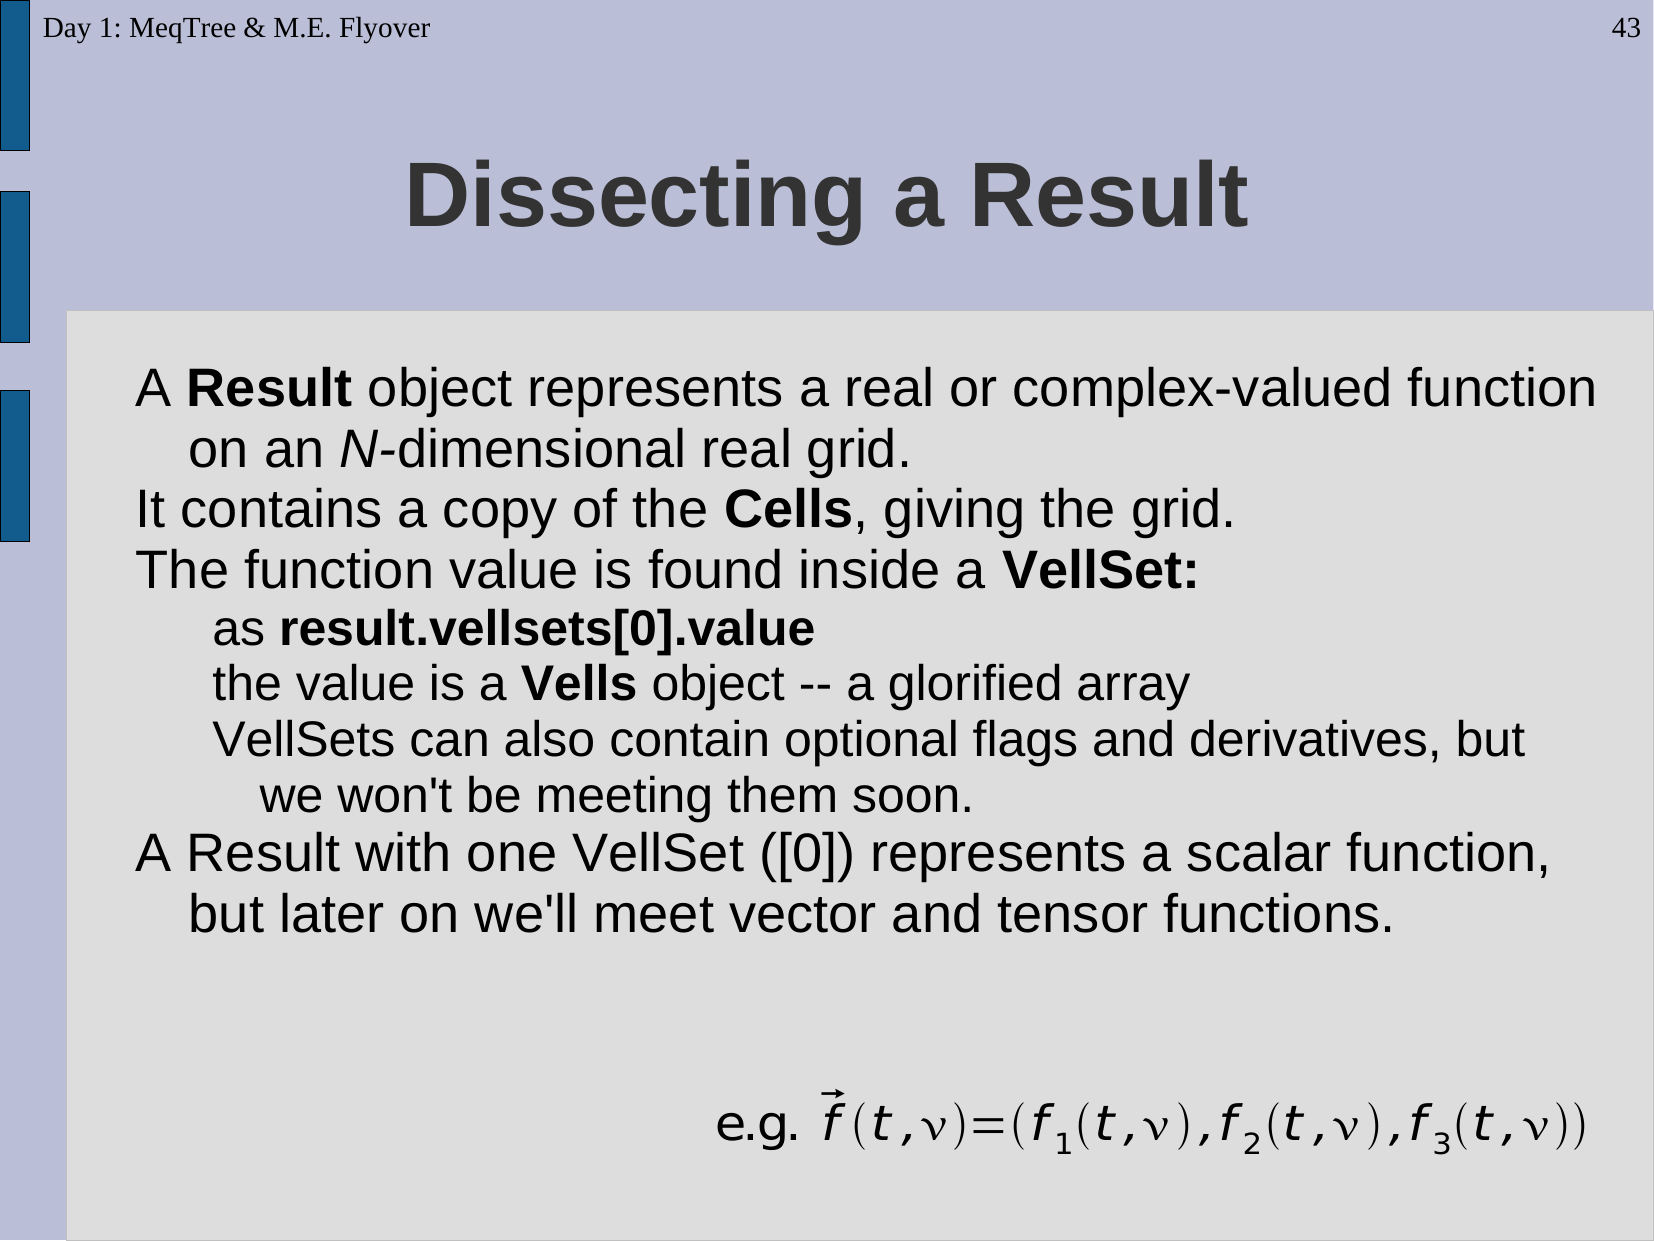

Day 1: MeqTree & M.E. Flyover
43
# Dissecting a Result
A Result object represents a real or complex-valued function on an N-dimensional real grid.
It contains a copy of the Cells, giving the grid.
The function value is found inside a VellSet:
as result.vellsets[0].value
the value is a Vells object -- a glorified array
VellSets can also contain optional flags and derivatives, but we won't be meeting them soon.
A Result with one VellSet ([0]) represents a scalar function, but later on we'll meet vector and tensor functions.